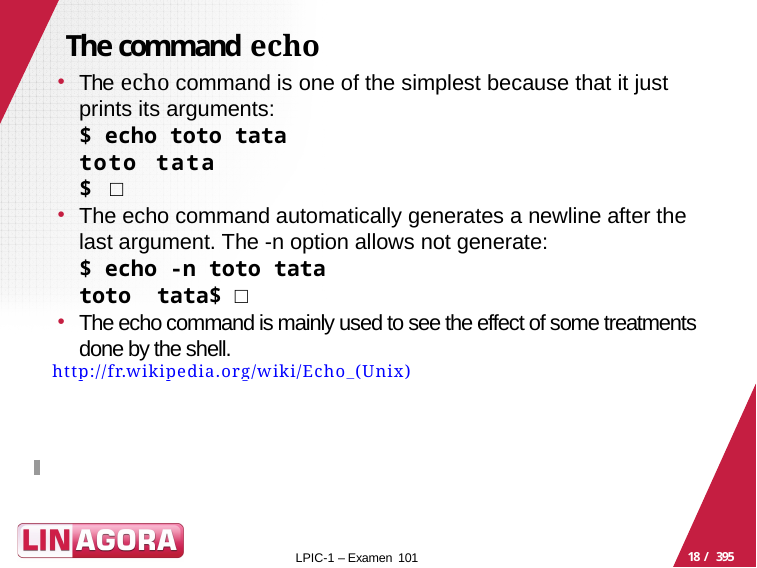

The command echo
The echo command is one of the simplest because that it just prints its arguments:
$ echo toto tata
toto tata
$ □
The echo command automatically generates a newline after the last argument. The -n option allows not generate:
$ echo -n toto tata
toto tata$ □
The echo command is mainly used to see the effect of some treatments done by the shell.
http://fr.wikipedia.org/wiki/Echo_(Unix)
LPIC-1 – Examen 101